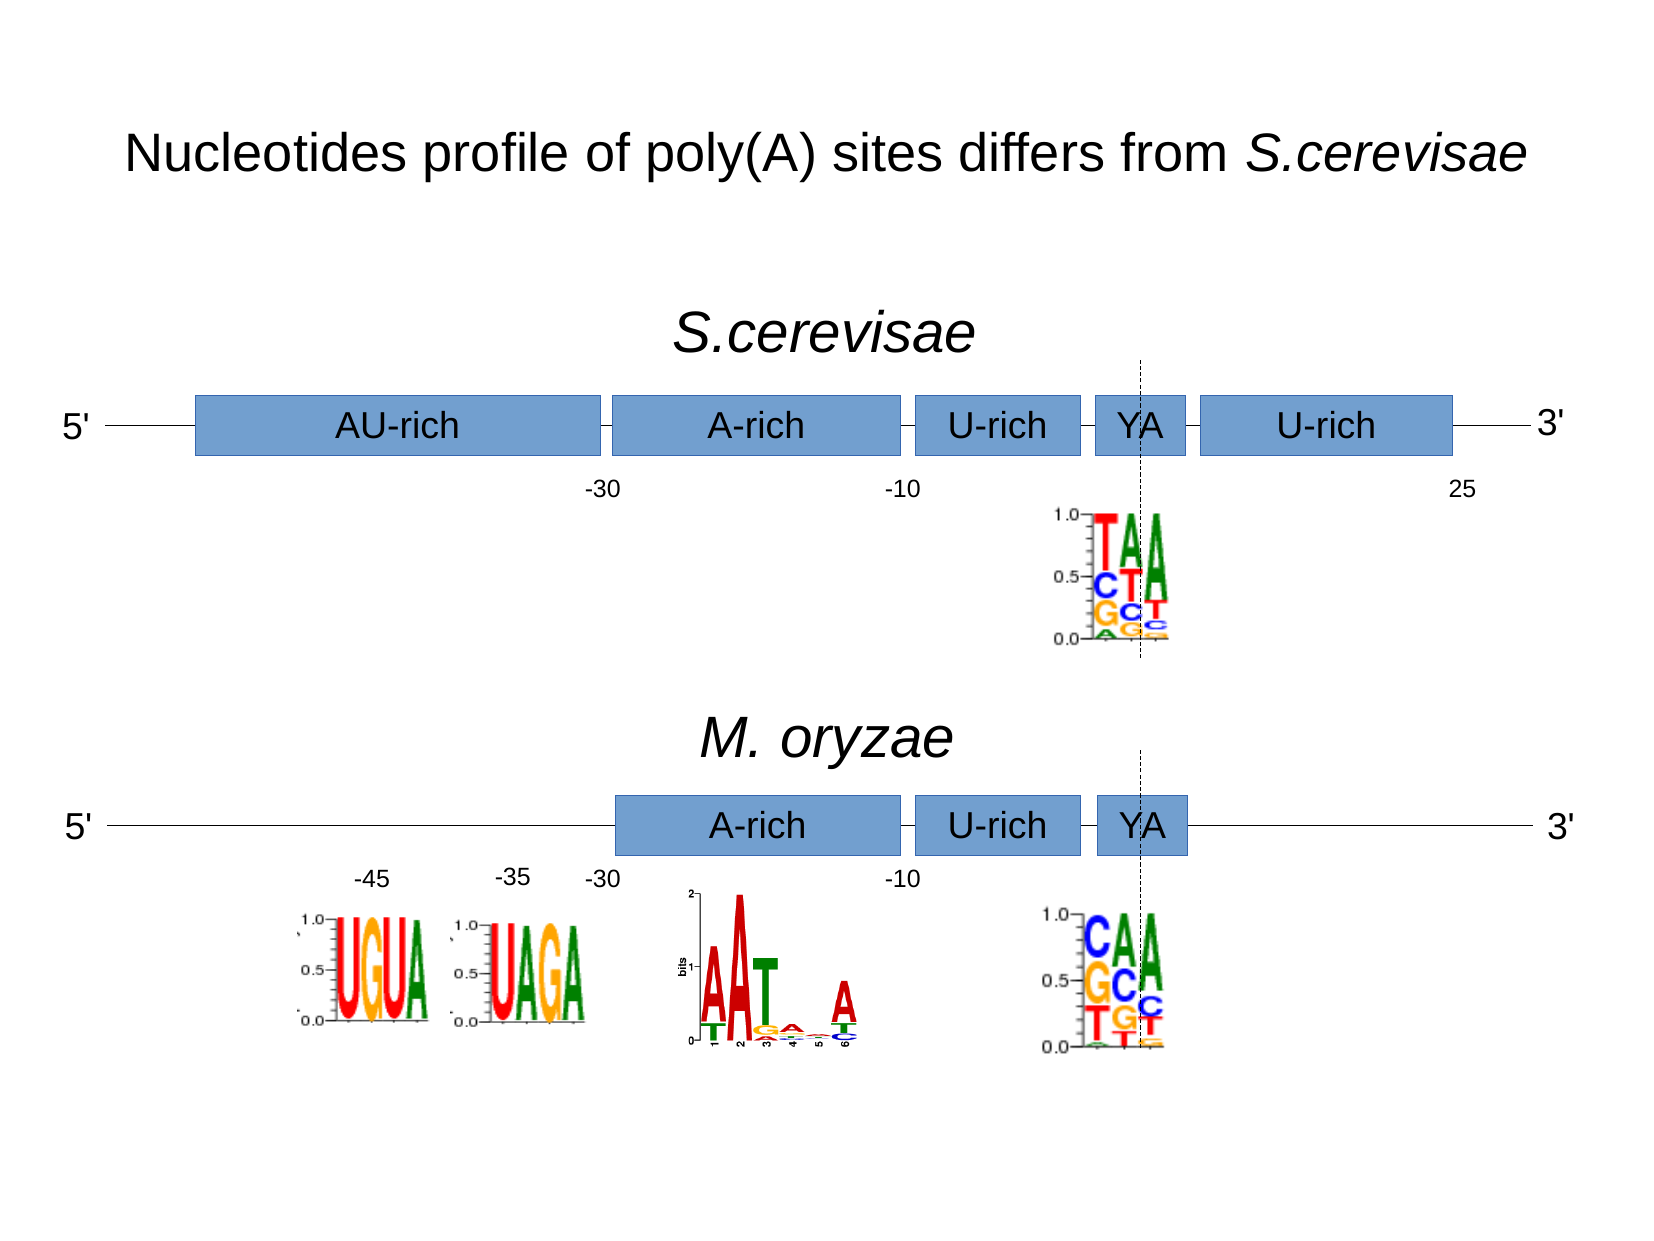

# Nucleotides profile of poly(A) sites differs from S.cerevisae
S.cerevisae
3'
AU-rich
A-rich
U-rich
YA
U-rich
5'
-30
-10
25
M. oryzae
A-rich
U-rich
YA
5'
3'
-35
-45
-30
-10